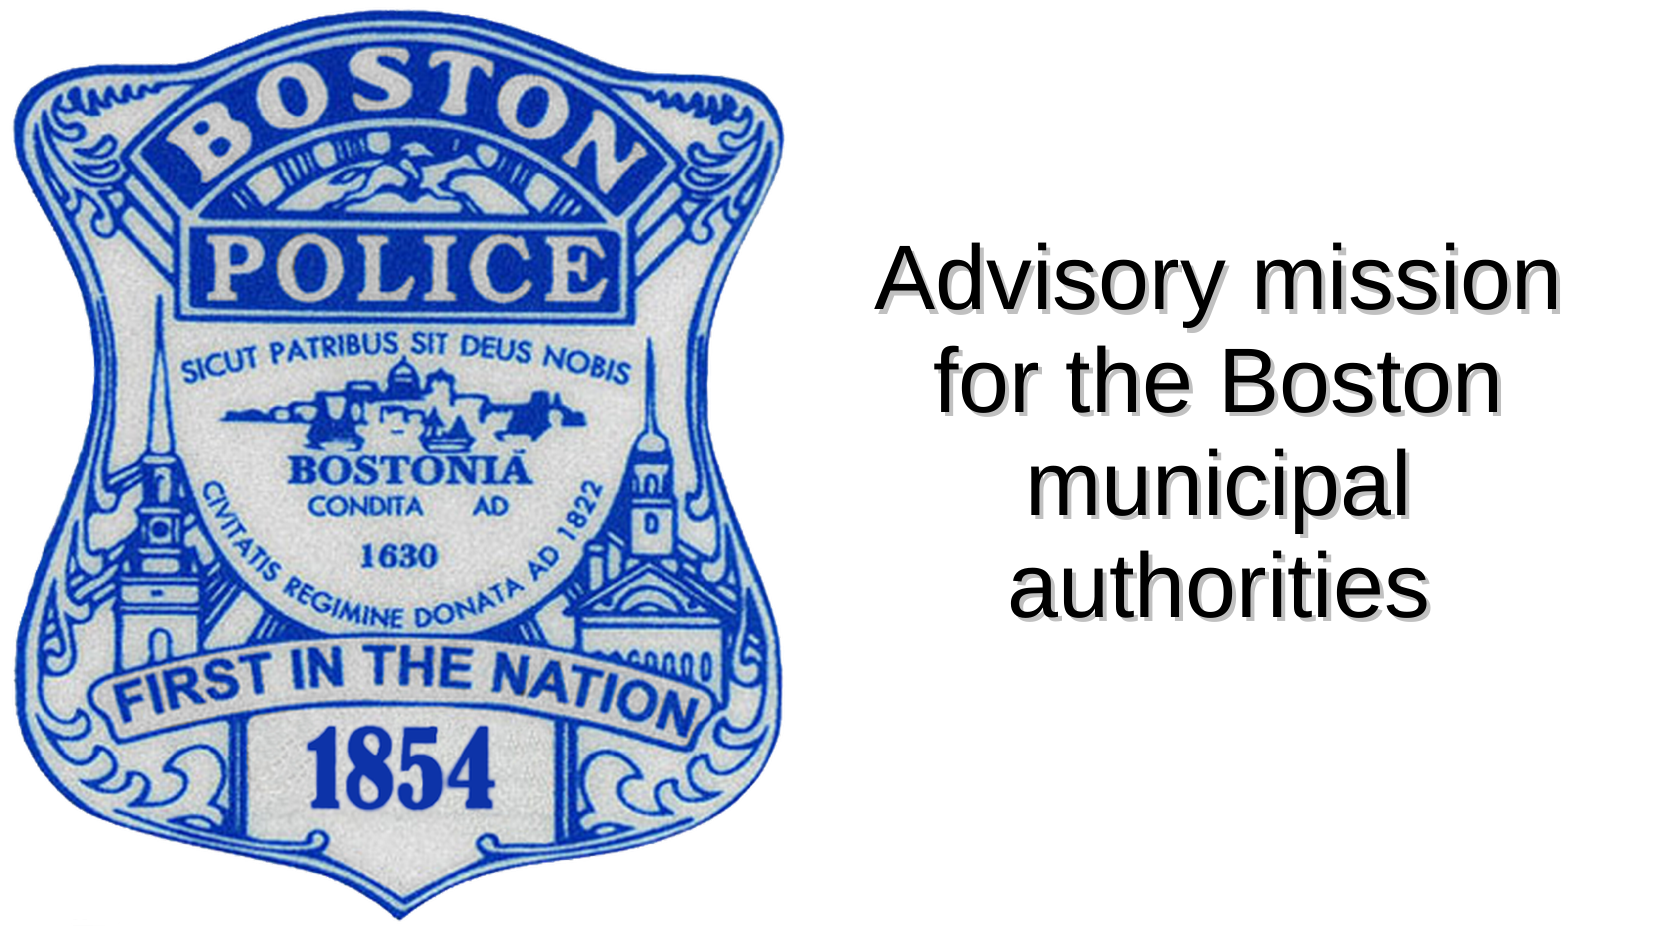

Advisory mission for the Boston municipal authorities